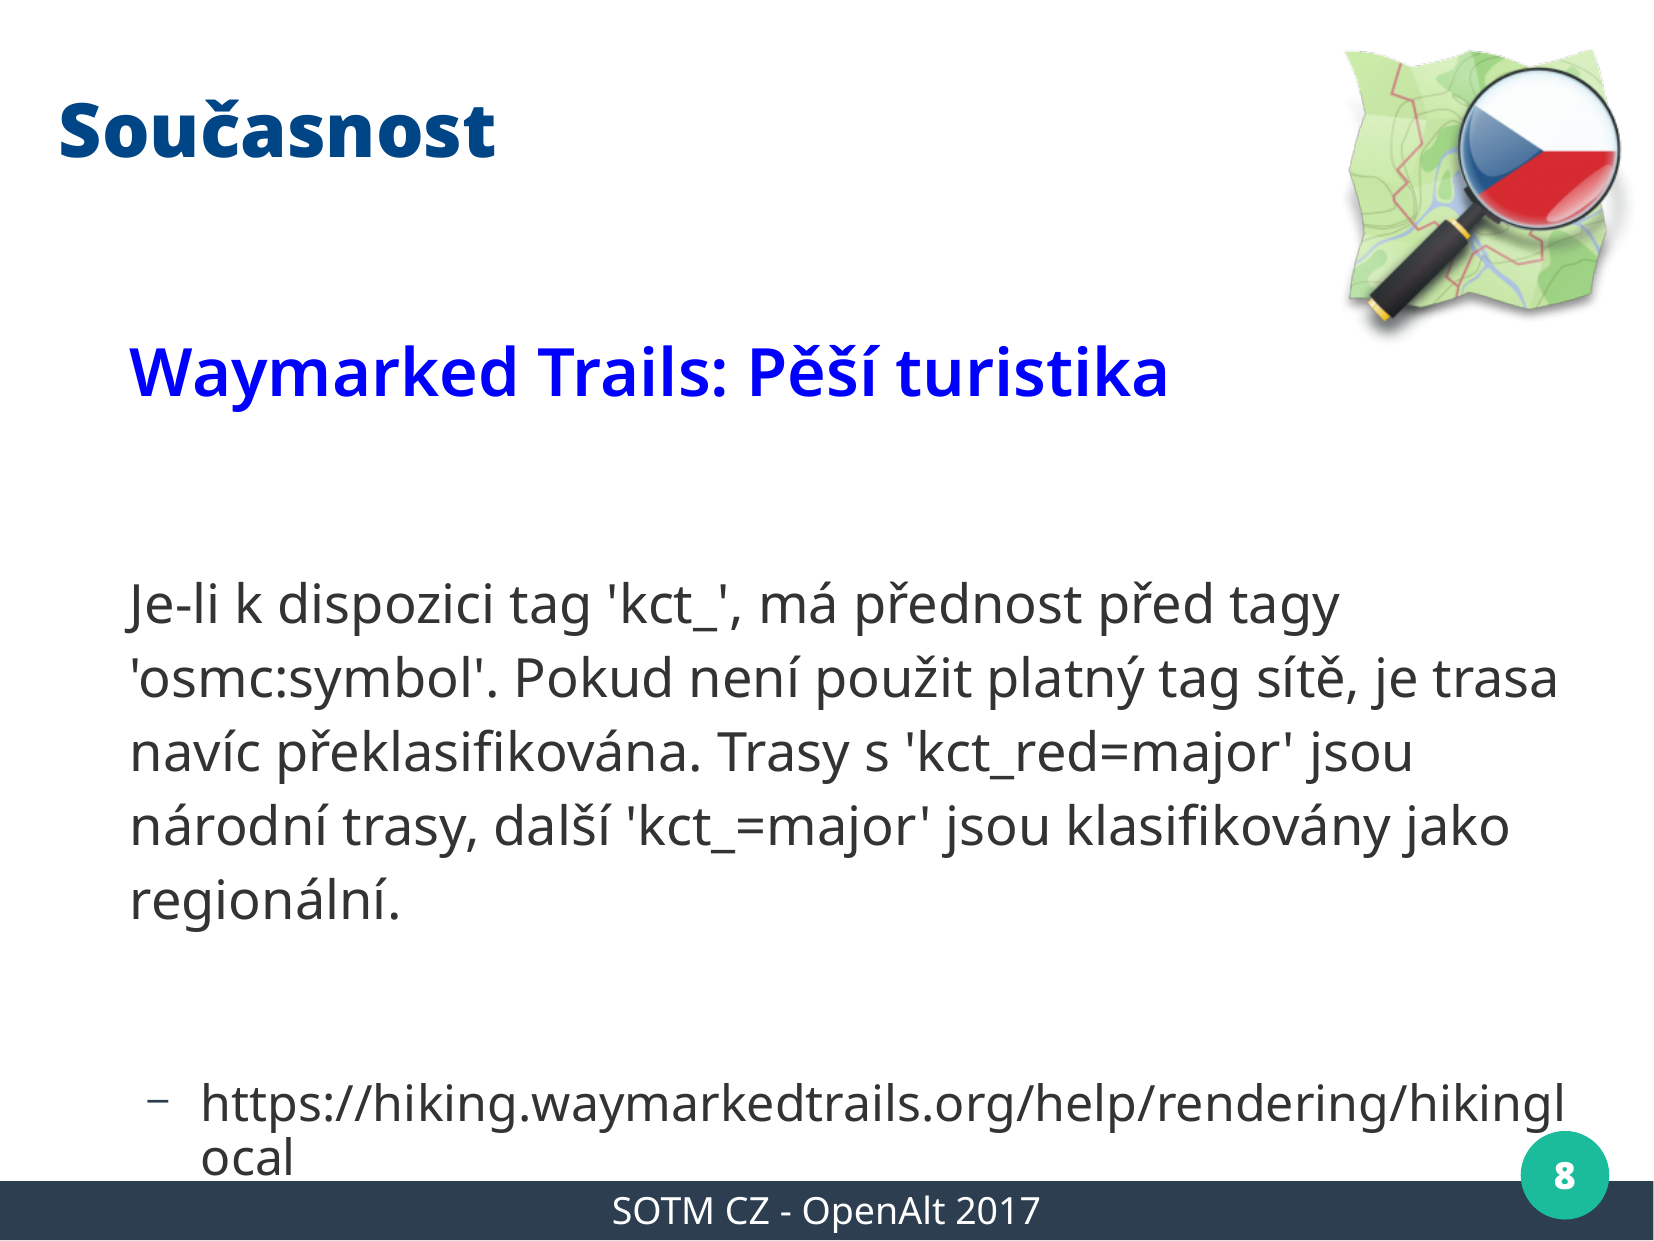

# Současnost
Waymarked Trails: Pěší turistika
Je-li k dispozici tag 'kct_', má přednost před tagy 'osmc:symbol'. Pokud není použit platný tag sítě, je trasa navíc překlasifikována. Trasy s 'kct_red=major' jsou národní trasy, další 'kct_=major' jsou klasifikovány jako regionální.
https://hiking.waymarkedtrails.org/help/rendering/hikinglocal
8
SOTM CZ - OpenAlt 2017